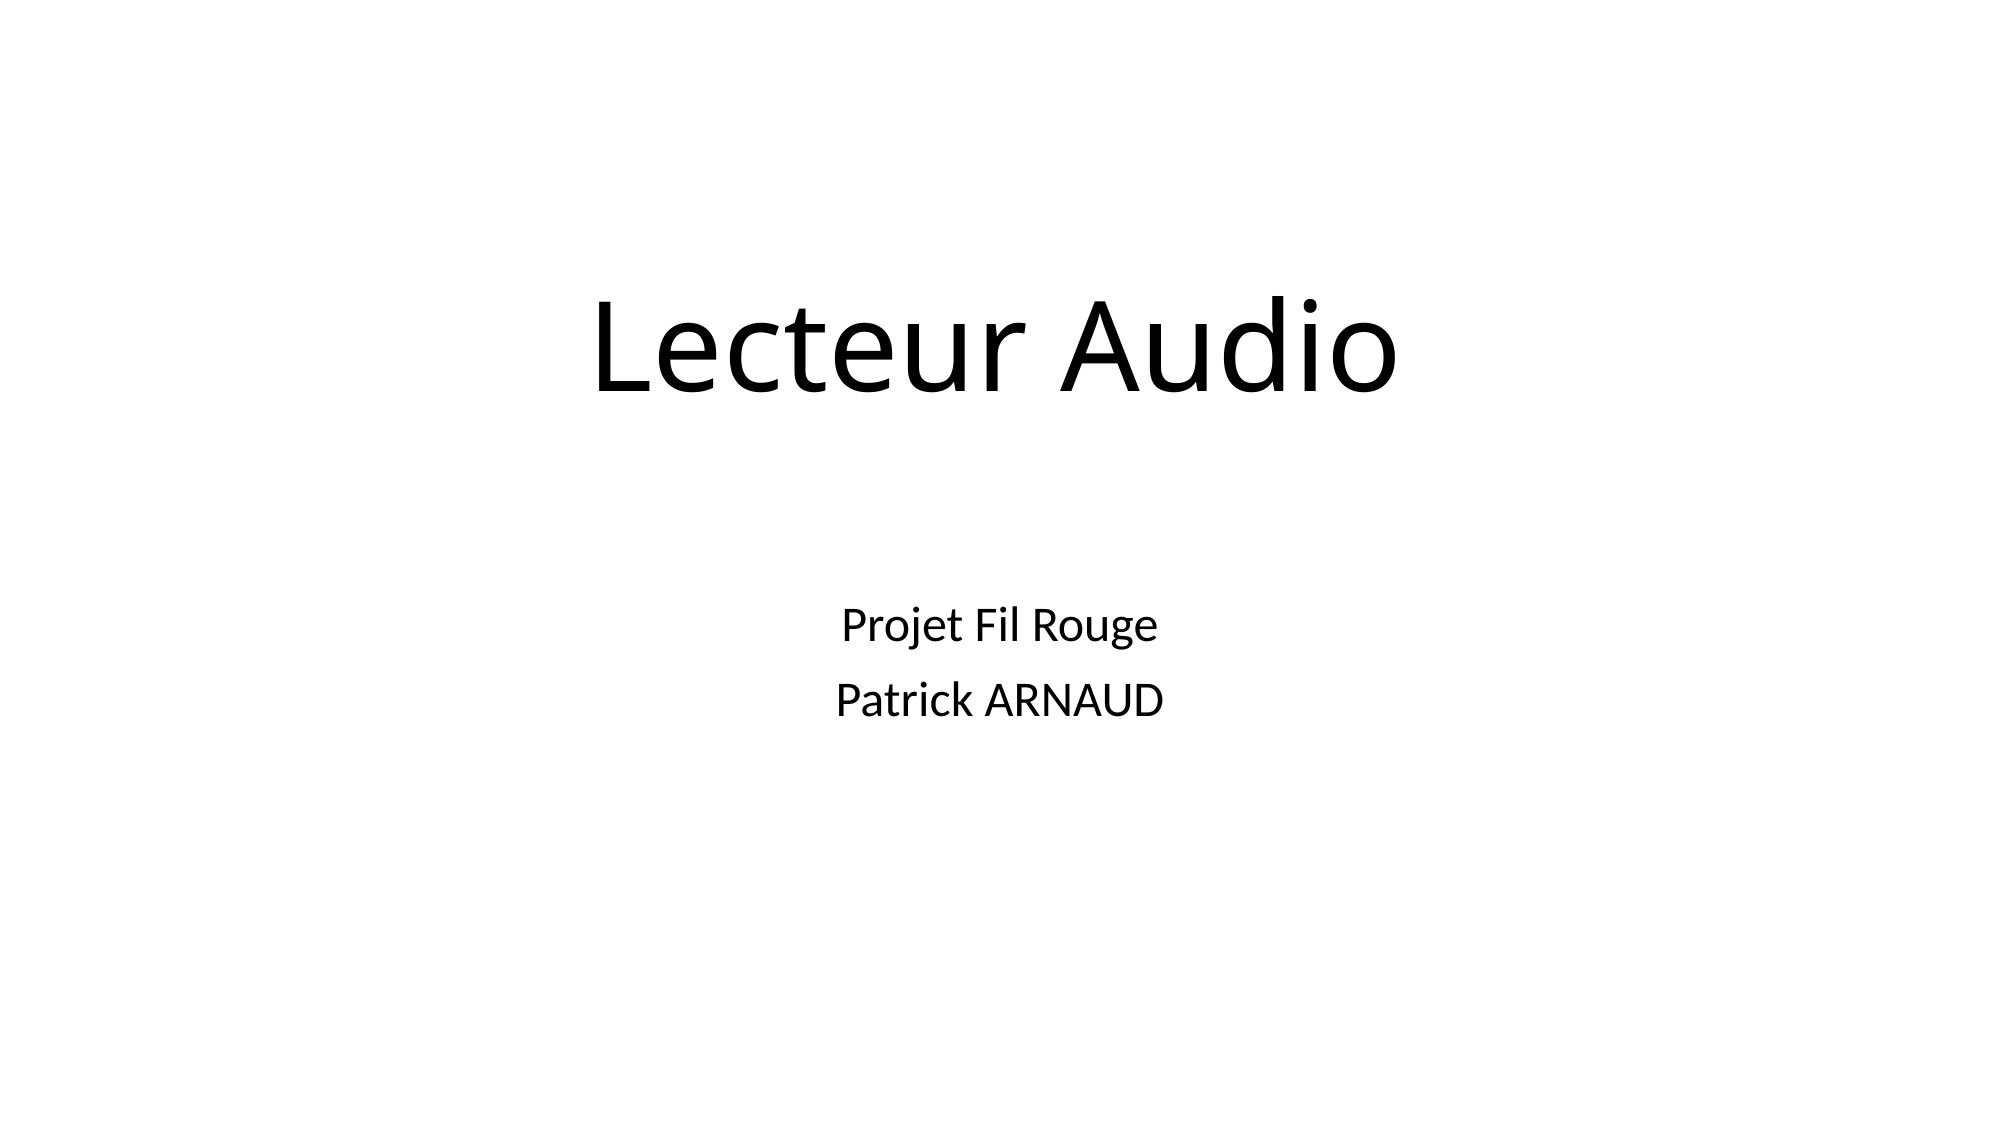

# Lecteur Audio
Projet Fil Rouge
Patrick ARNAUD